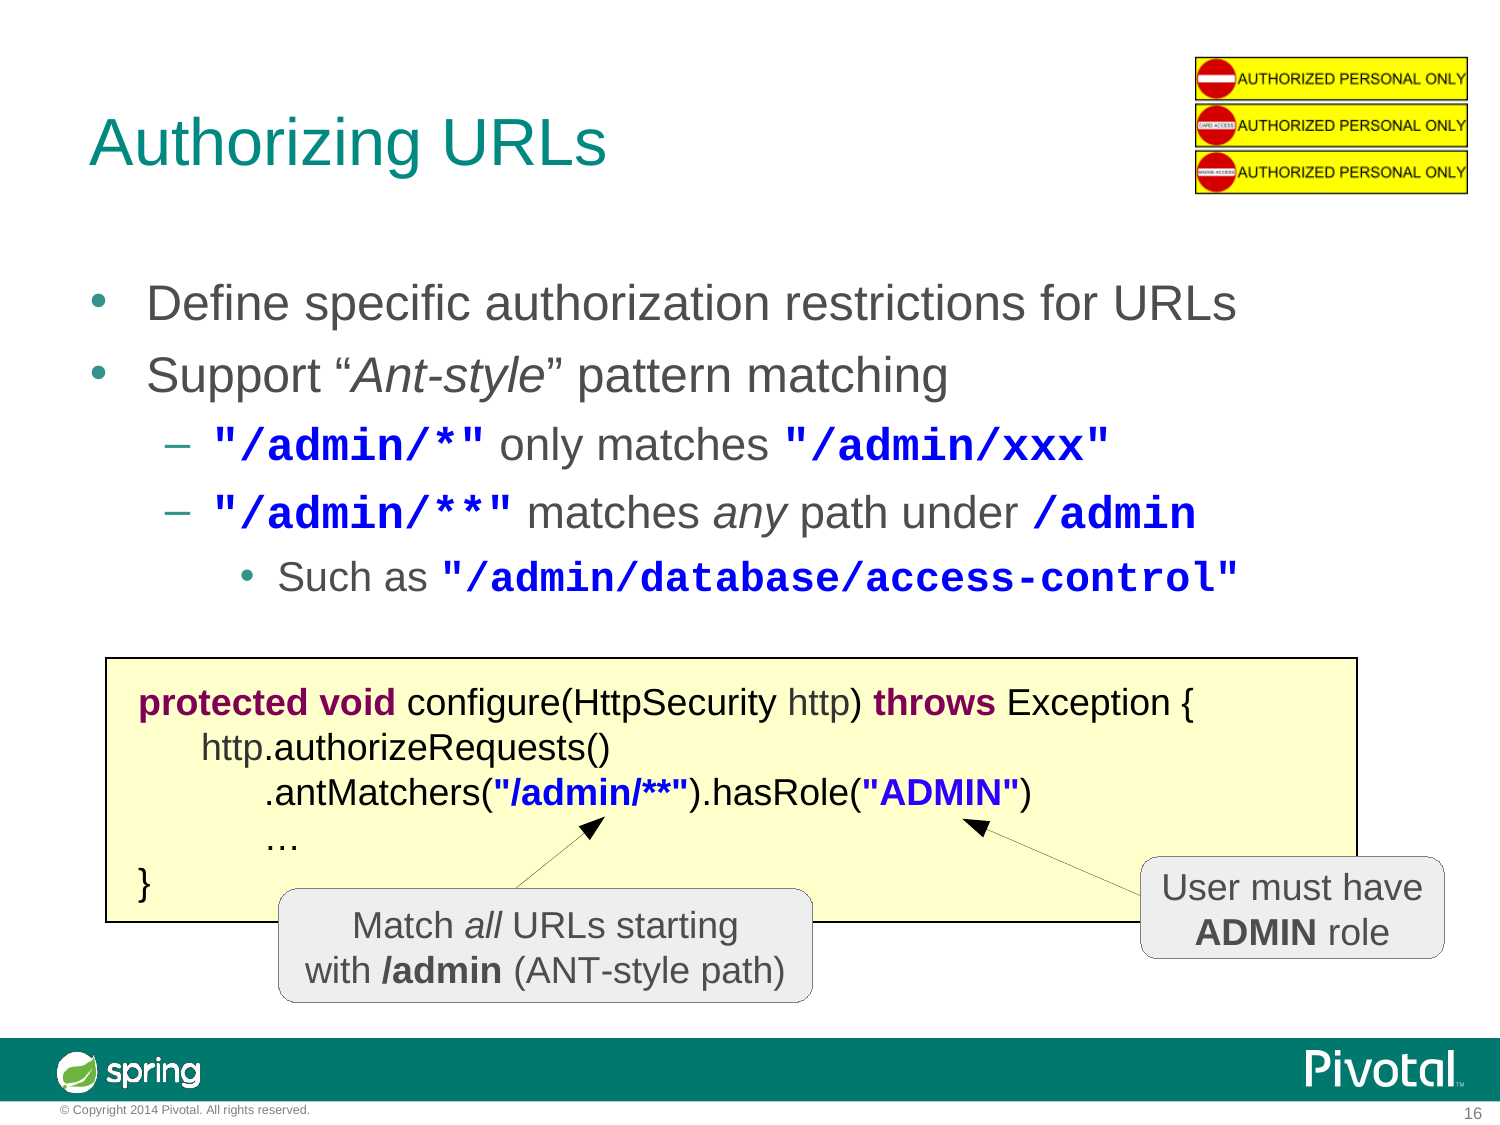

# Authorizing URLs
Define specific authorization restrictions for URLs
Support “Ant-style” pattern matching
"/admin/*" only matches "/admin/xxx"
"/admin/**" matches any path under /admin
Such as "/admin/database/access-control"
protected void configure(HttpSecurity http) throws Exception {
 http.authorizeRequests()
       .antMatchers("/admin/**").hasRole("ADMIN")
 …
}
User must have ADMIN role
Match all URLs starting with /admin (ANT-style path)